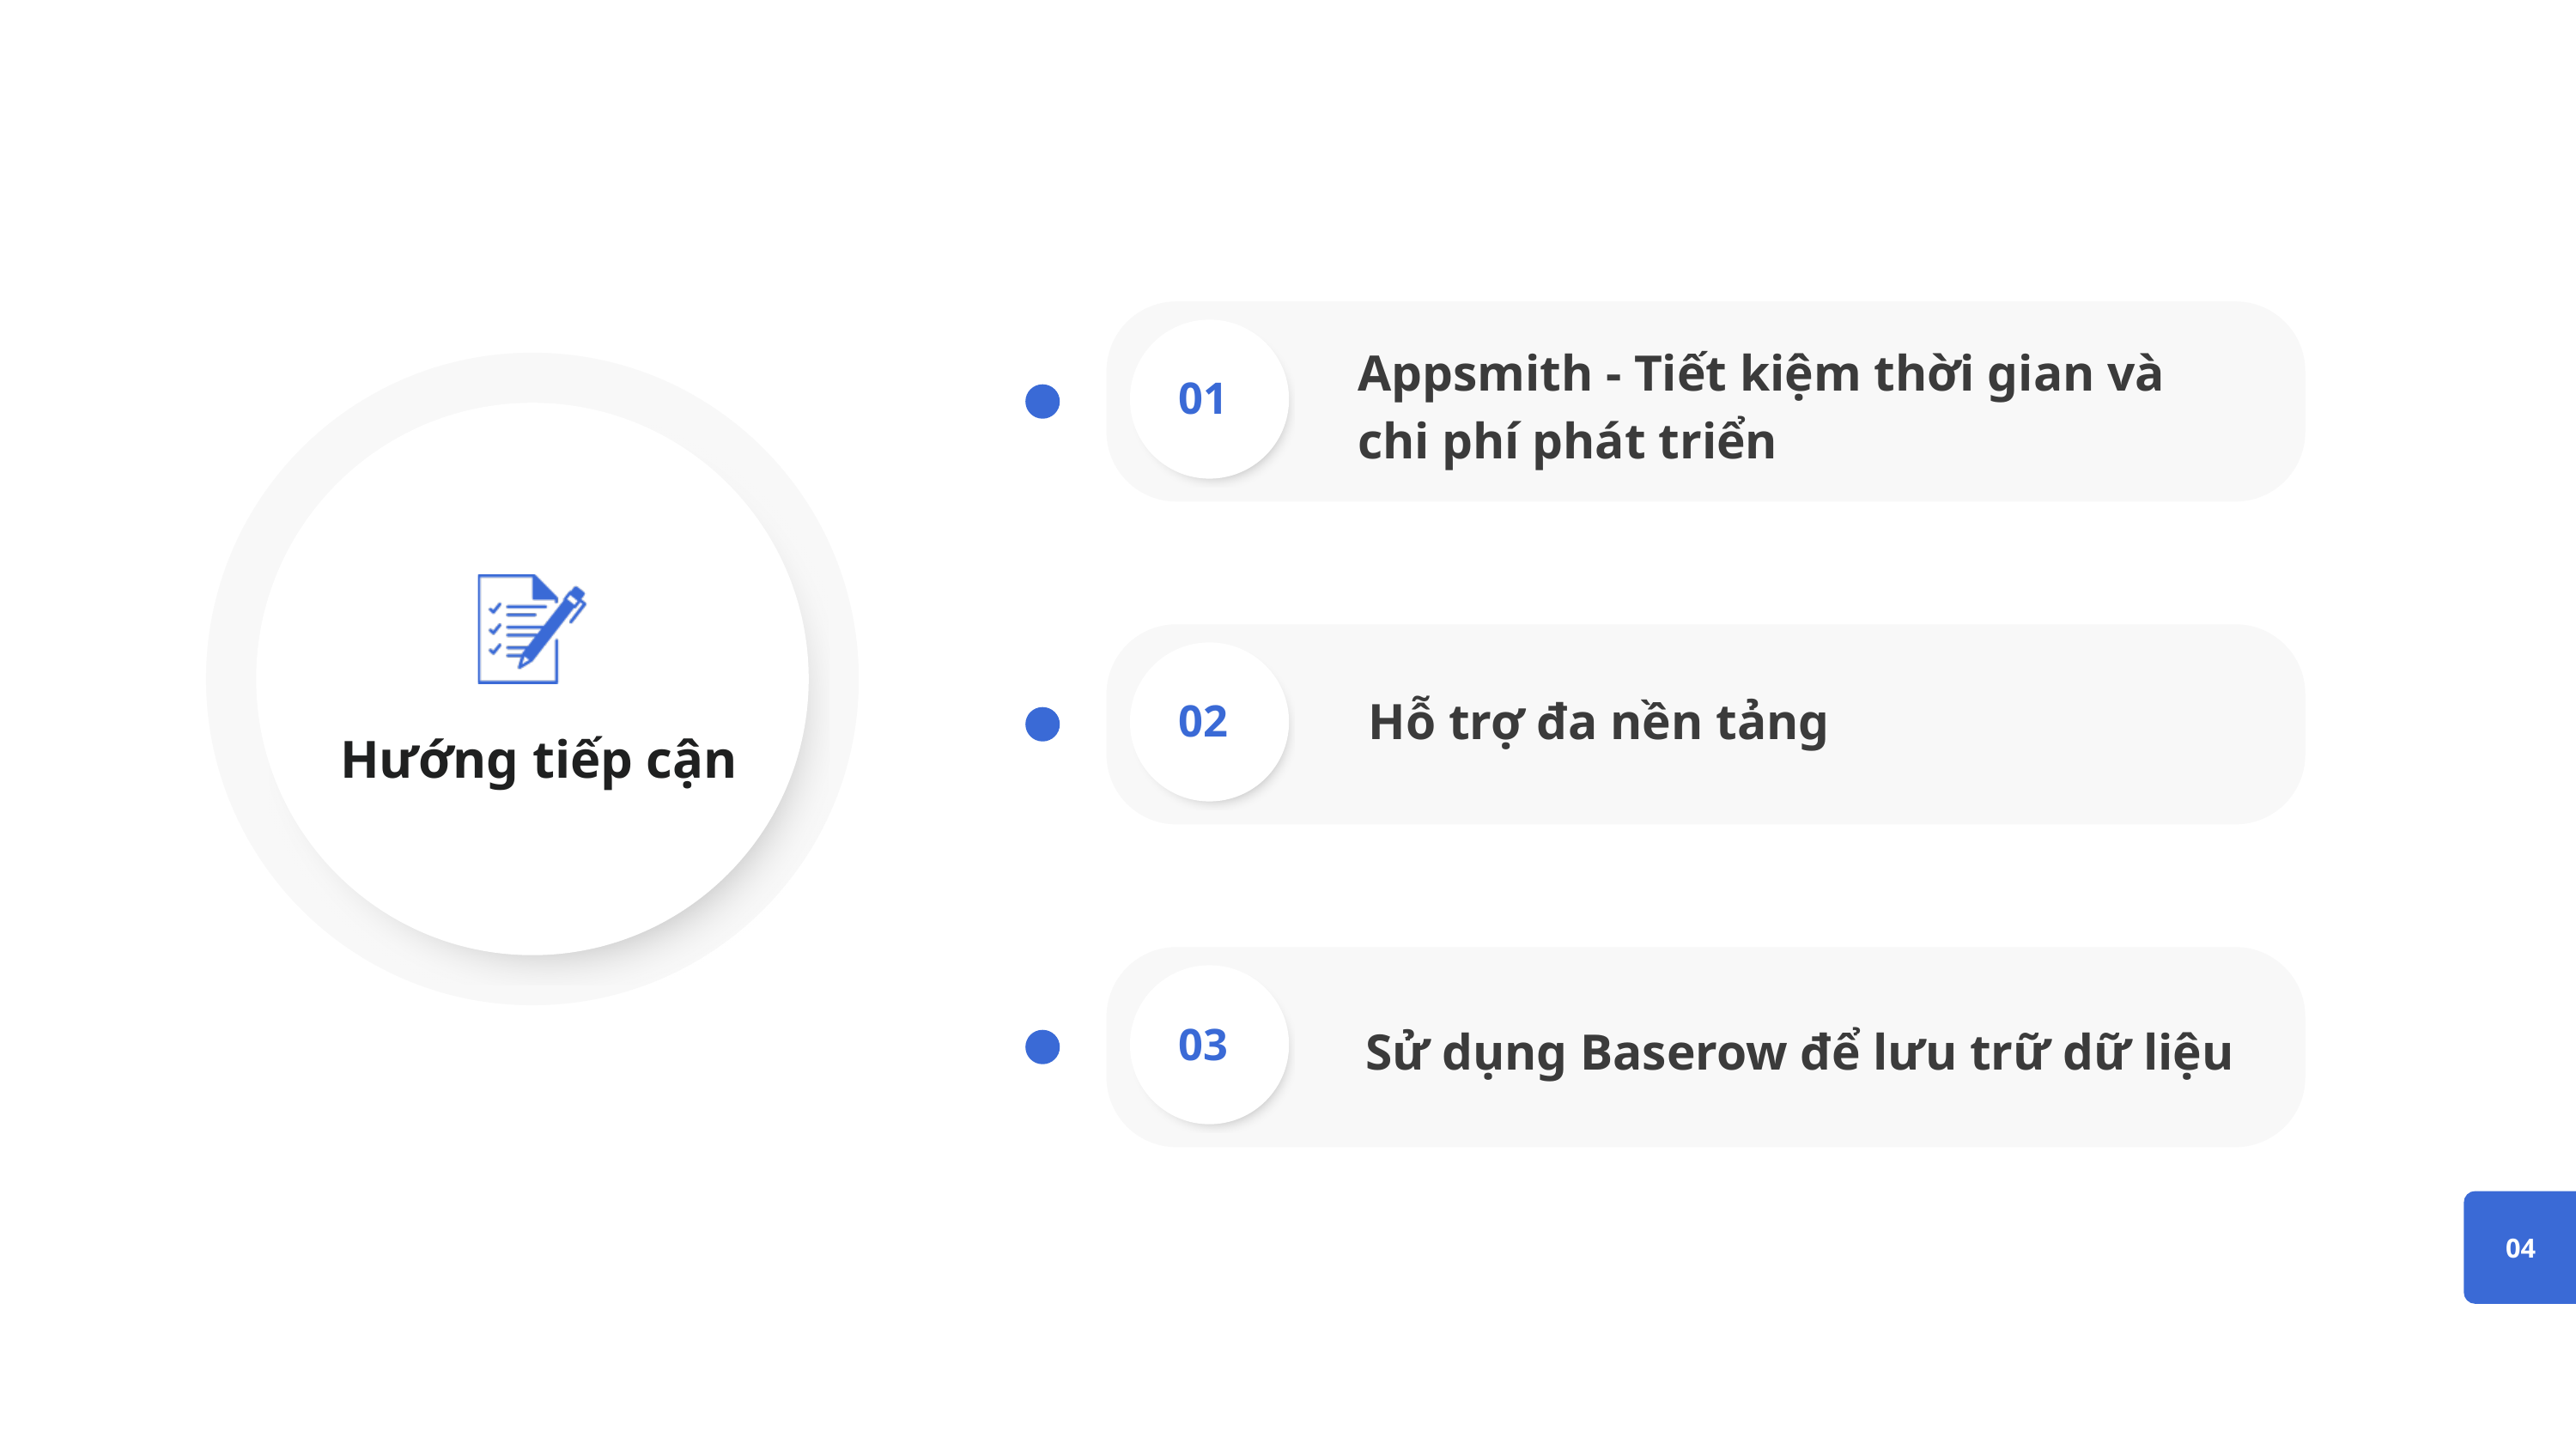

Appsmith - Tiết kiệm thời gian và chi phí phát triển
01
Hỗ trợ đa nền tảng
02
Hướng tiếp cận
03
Sử dụng Baserow để lưu trữ dữ liệu
04